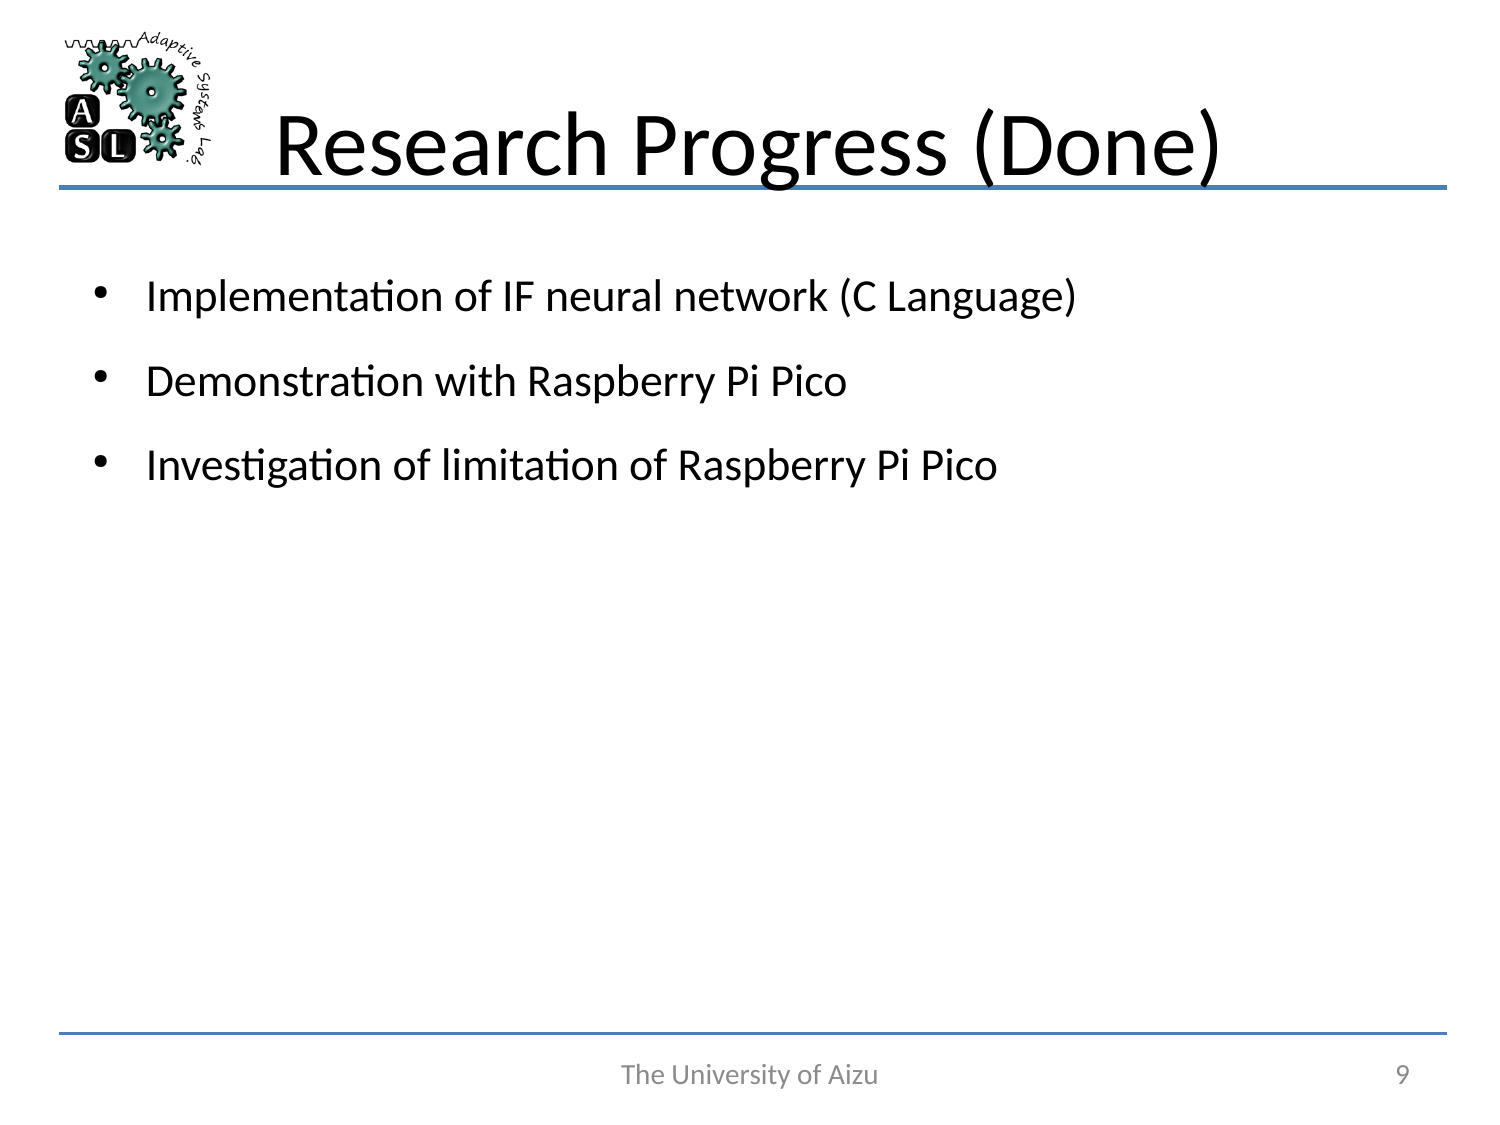

# Research Progress (Done)
Implementation of IF neural network (C Language)
Demonstration with Raspberry Pi Pico
Investigation of limitation of Raspberry Pi Pico
The University of Aizu